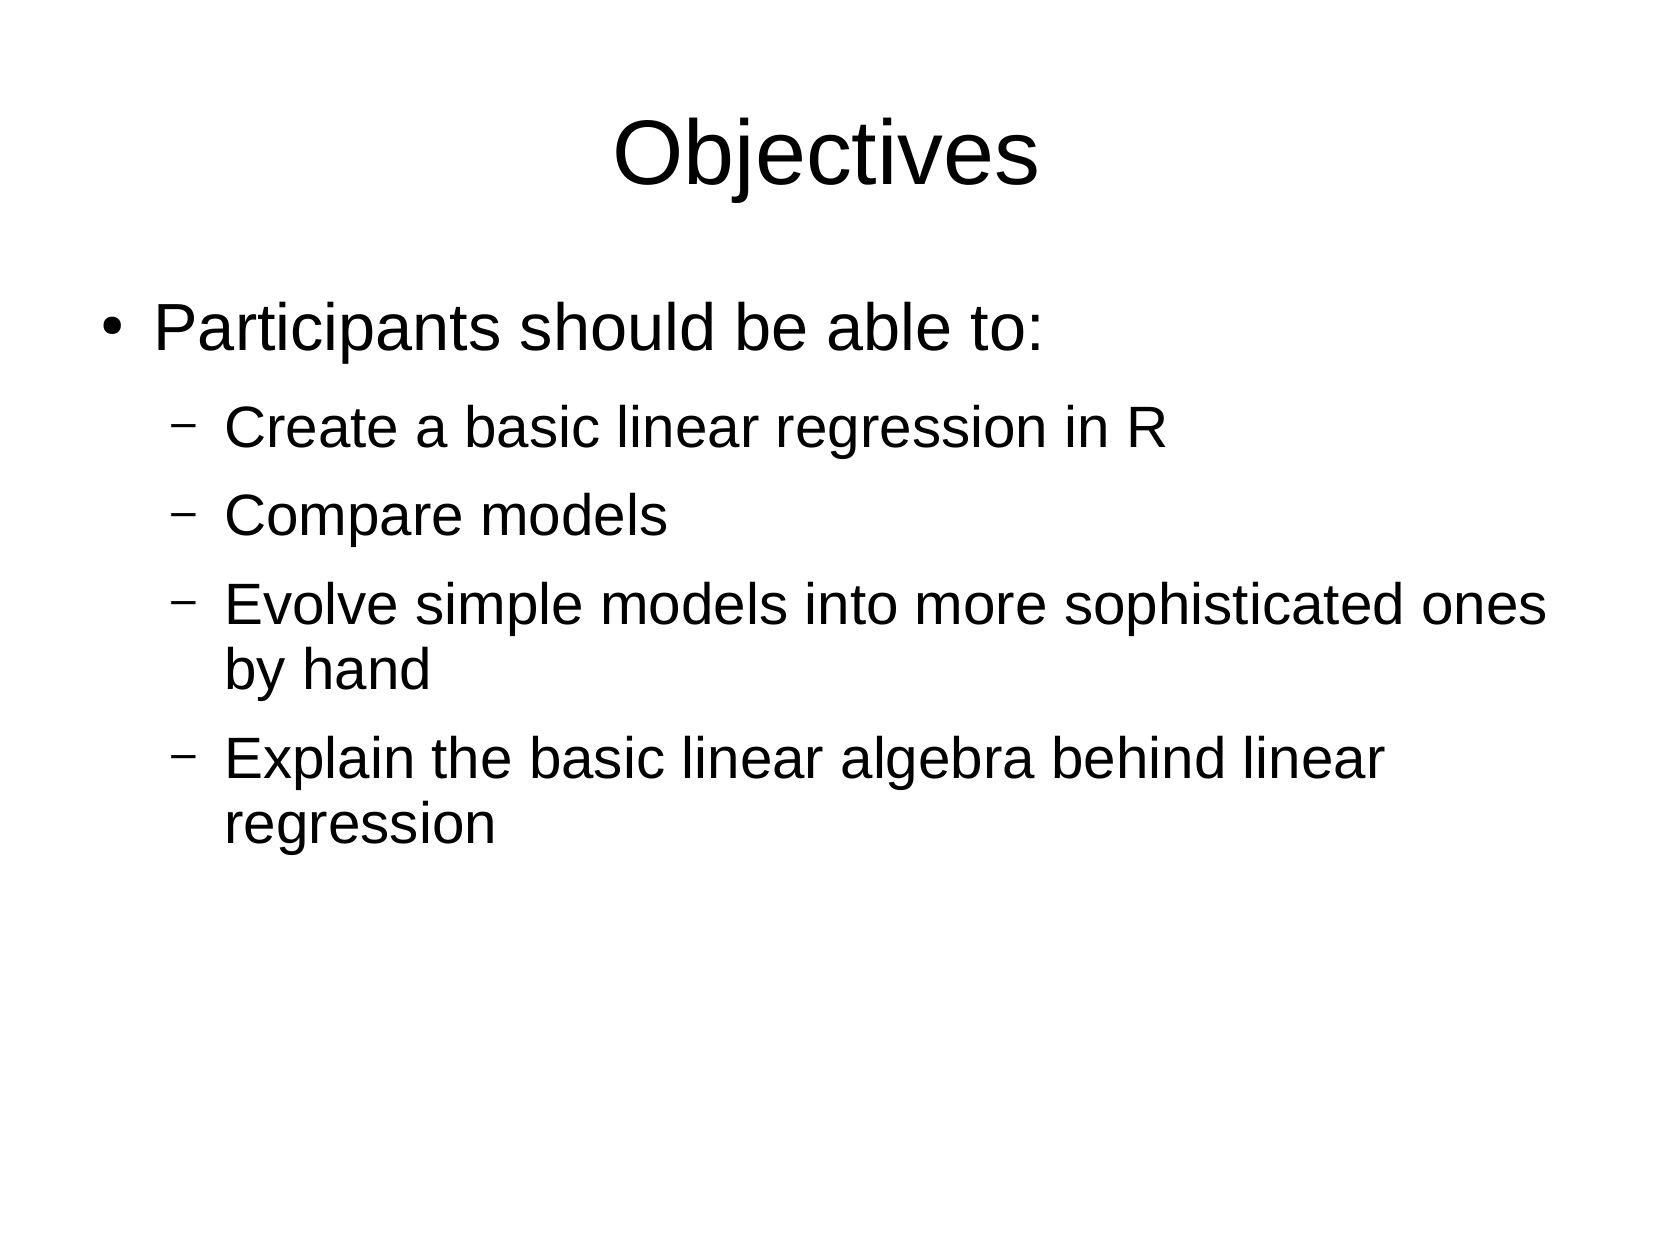

# Objectives
Participants should be able to:
Create a basic linear regression in R
Compare models
Evolve simple models into more sophisticated ones by hand
Explain the basic linear algebra behind linear regression